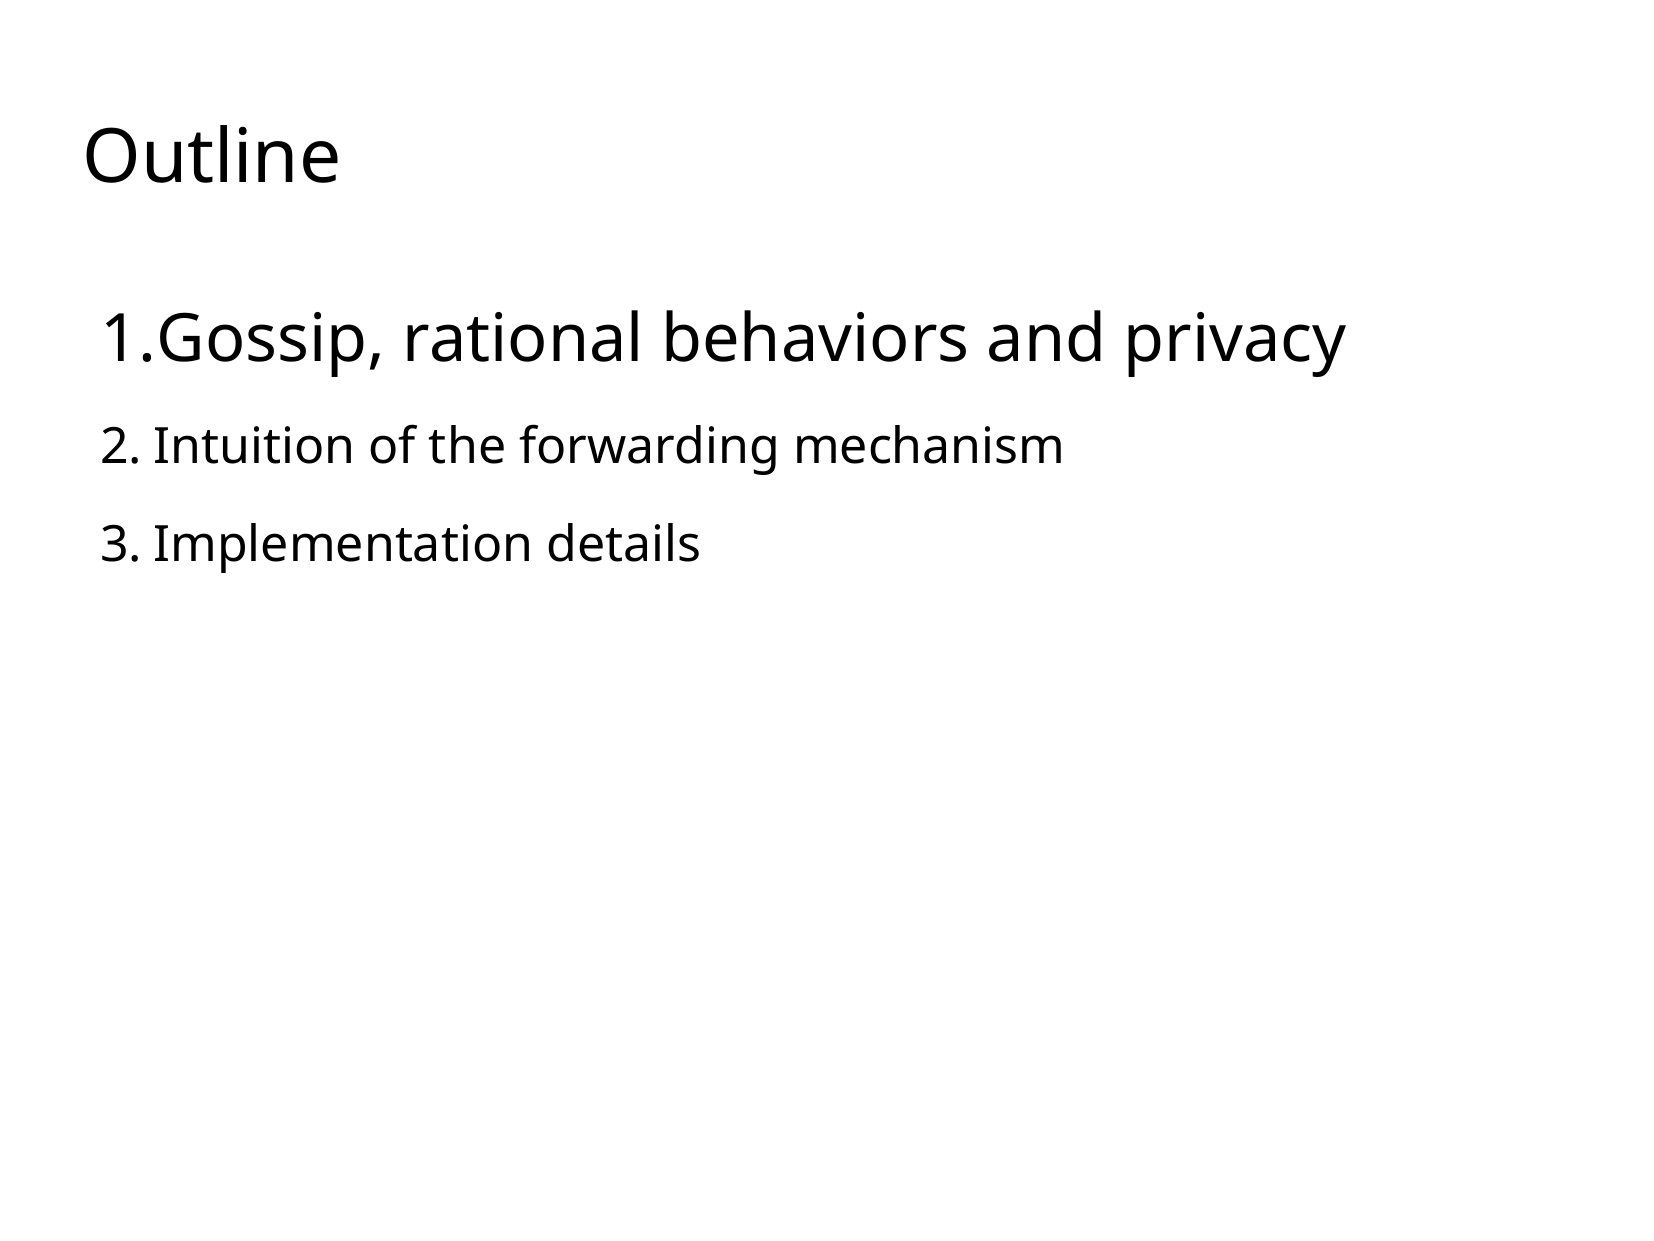

# Outline
Gossip, rational behaviors and privacy
Intuition of the forwarding mechanism
Implementation details